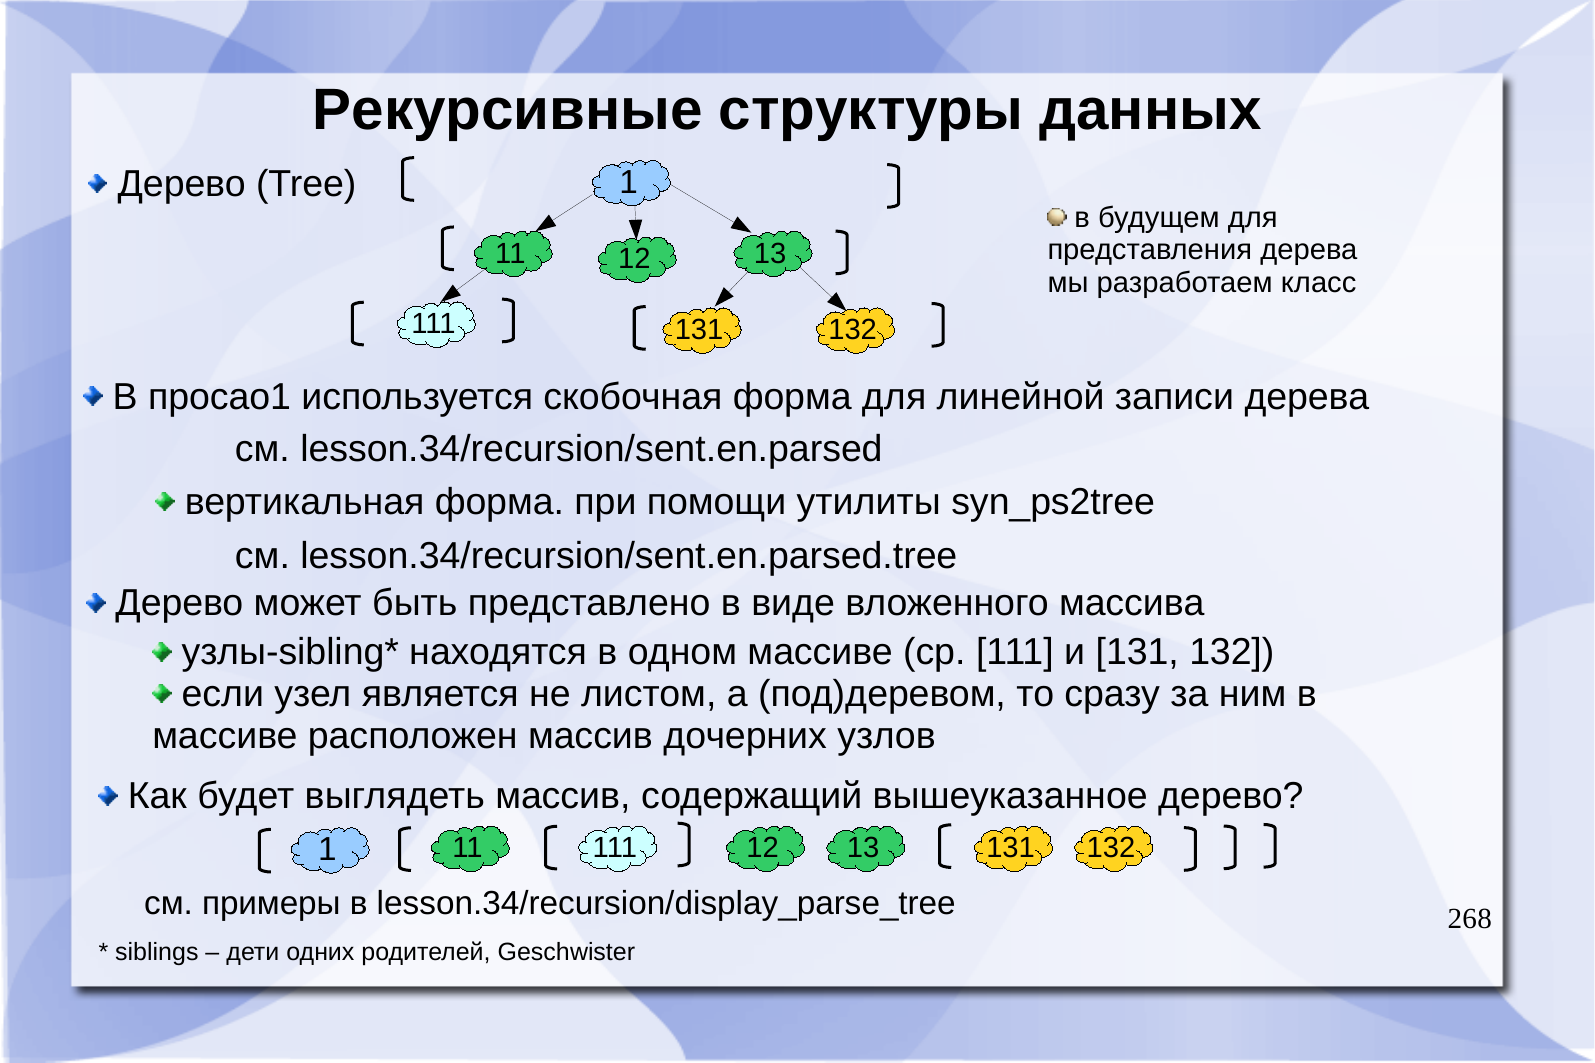

# Рекурсивные структуры данных
 Дерево (Tree)
1
 в будущем для представления дерева мы разработаем класс
13
11
12
111
132
131
 В просао1 используется скобочная форма для линейной записи дерева
см. lesson.34/recursion/sent.en.parsed
 вертикальная форма. при помощи утилиты syn_ps2tree
см. lesson.34/recursion/sent.en.parsed.tree
 Дерево может быть представлено в виде вложенного массива
 узлы-sibling* находятся в одном массиве (ср. [111] и [131, 132])
 если узел является не листом, а (под)деревом, то сразу за ним в массиве расположен массив дочерних узлов
 Как будет выглядеть массив, содержащий вышеуказанное дерево?
111
132
12
13
131
11
1
см. примеры в lesson.34/recursion/display_parse_tree
268
* siblings – дети одних родителей, Geschwister